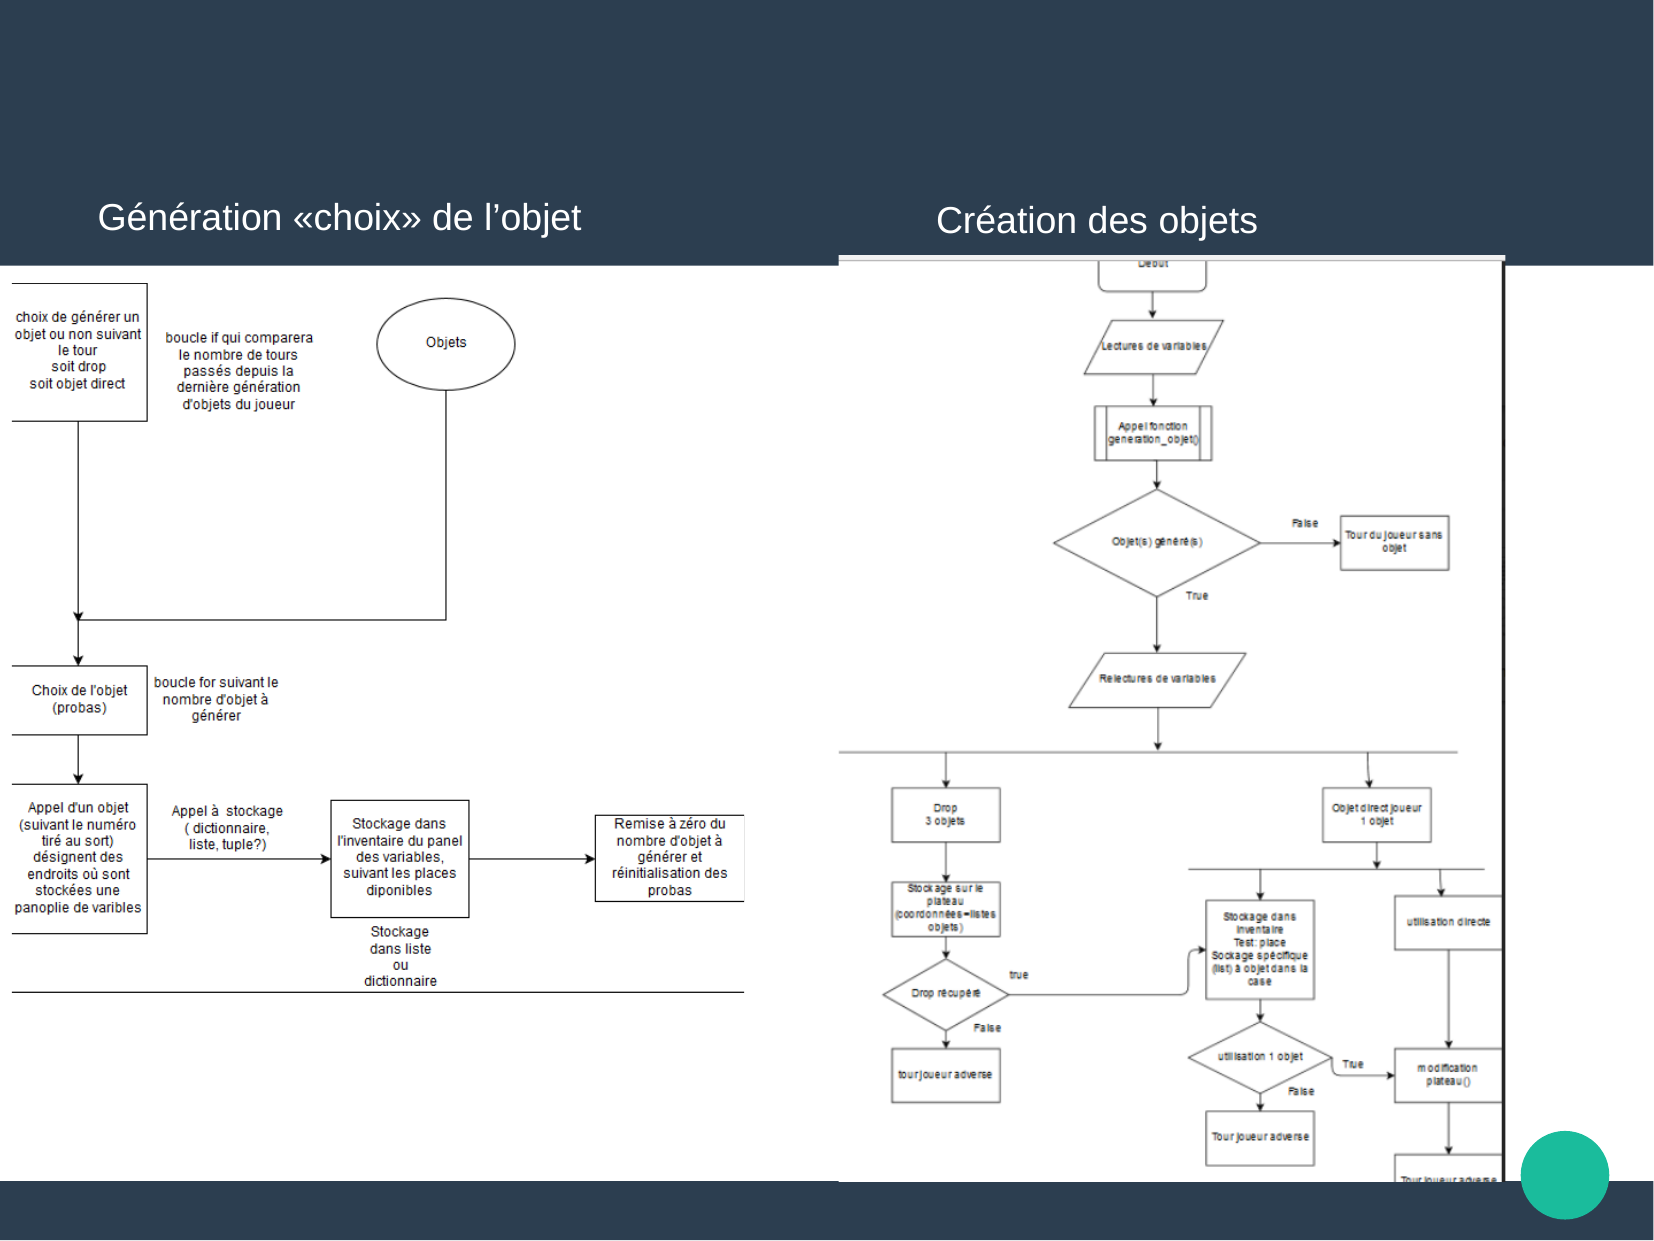

Génération «choix» de l’objet
Création des objets